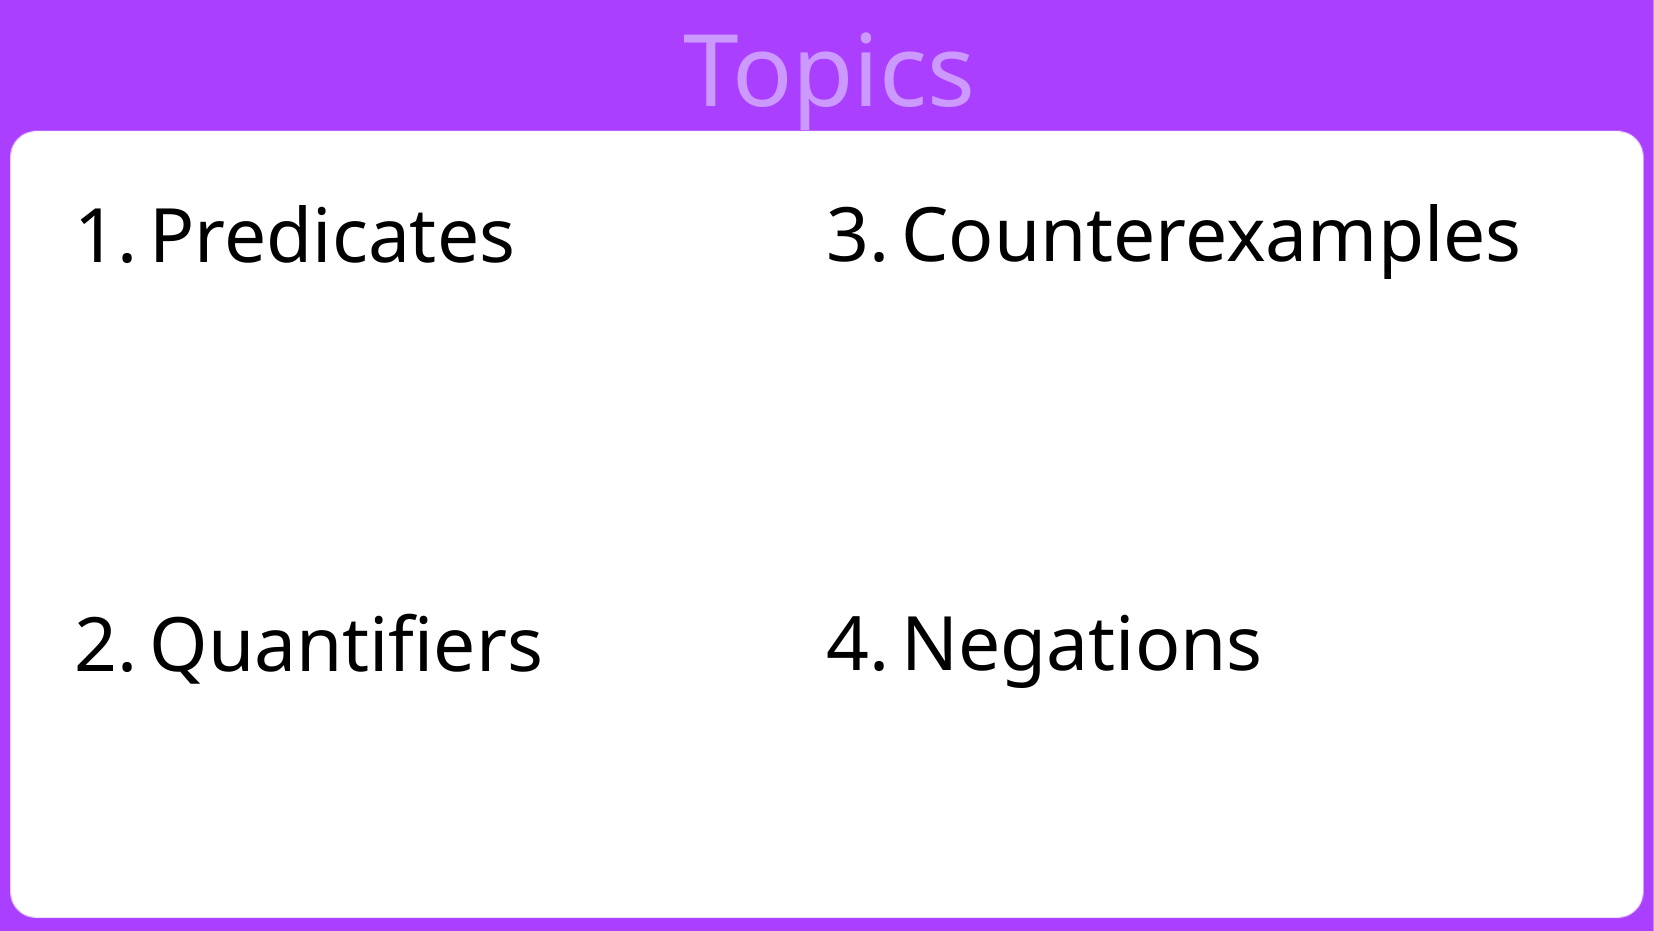

# Topics
3.	Counterexamples
4.	Negations
1.	Predicates
2.	Quantifiers